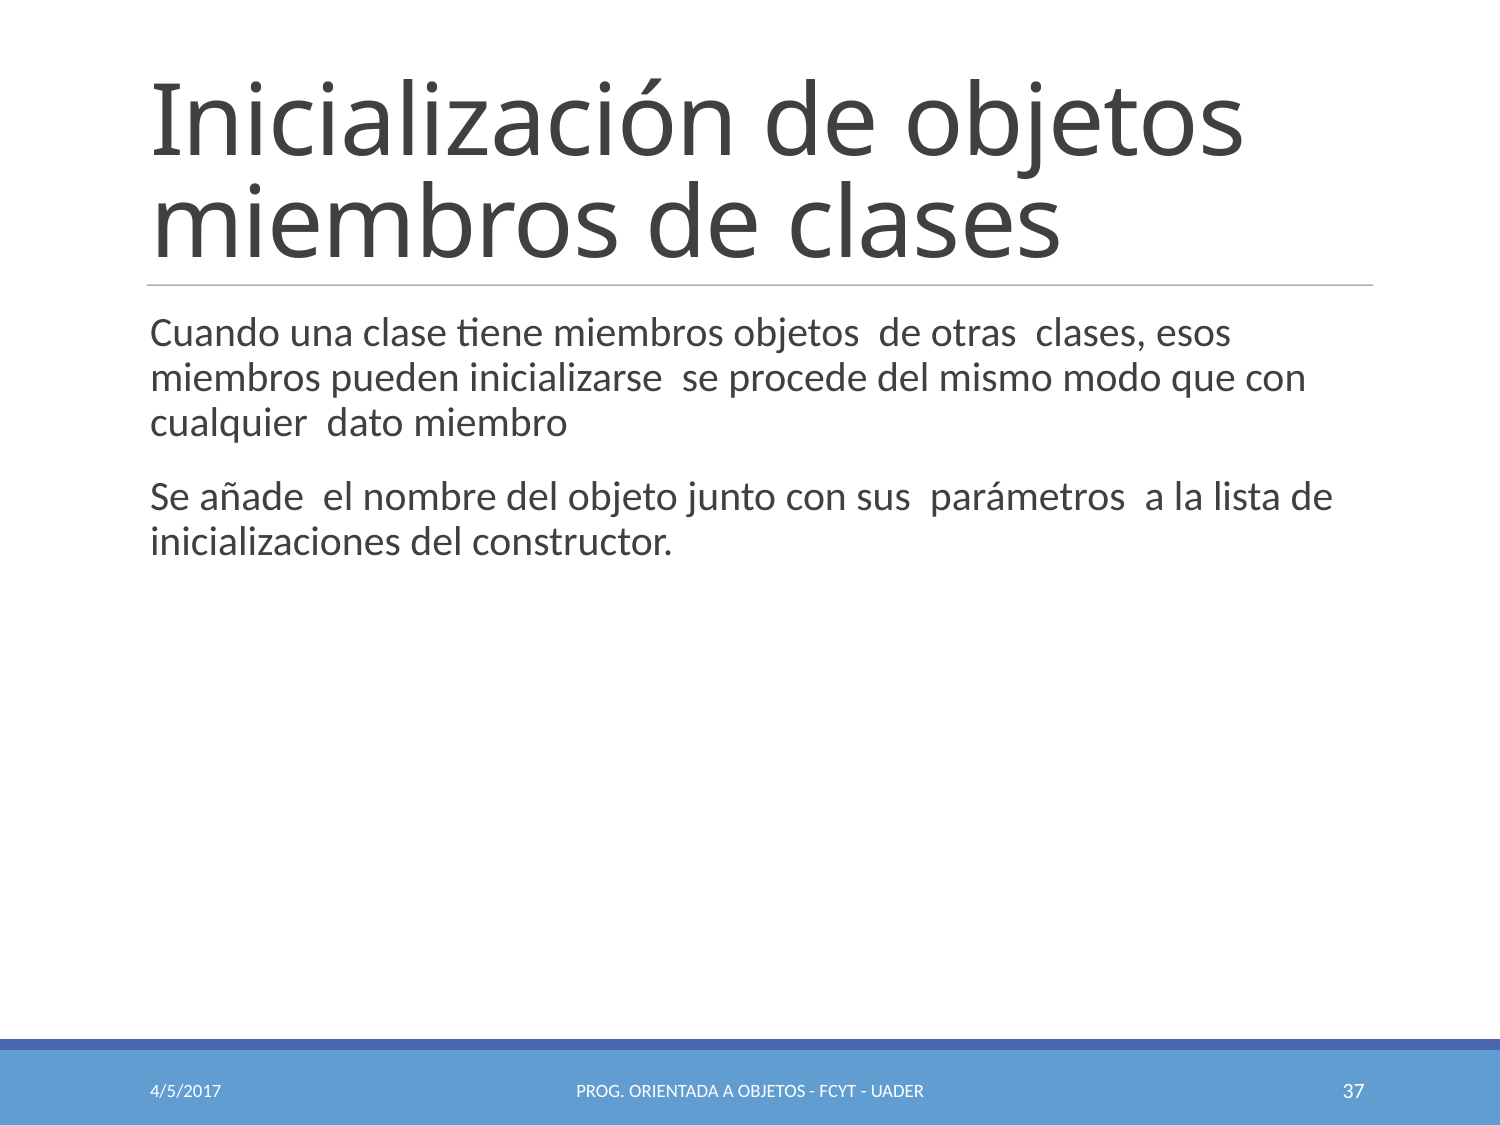

# Inicialización de objetos miembros de clases
Cuando una clase tiene miembros objetos de otras clases, esos miembros pueden inicializarse se procede del mismo modo que con cualquier dato miembro
Se añade el nombre del objeto junto con sus parámetros a la lista de inicializaciones del constructor.
4/5/2017
Prog. Orientada a Objetos - FCyT - UADER